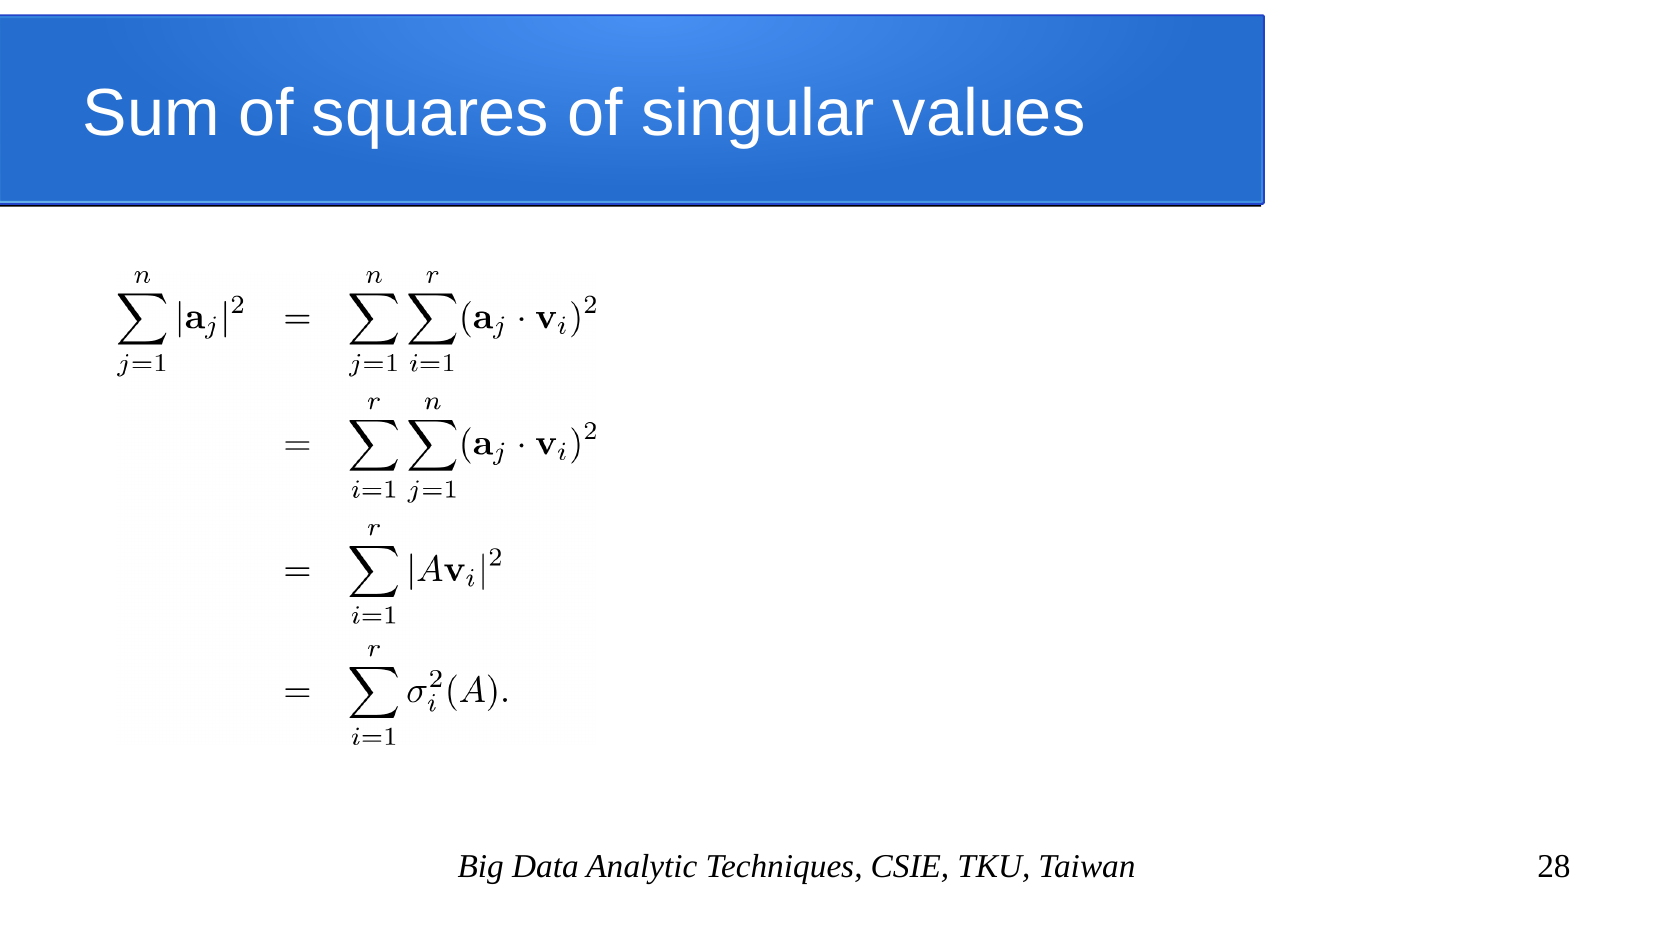

# Sum of squares of singular values
Big Data Analytic Techniques, CSIE, TKU, Taiwan
28